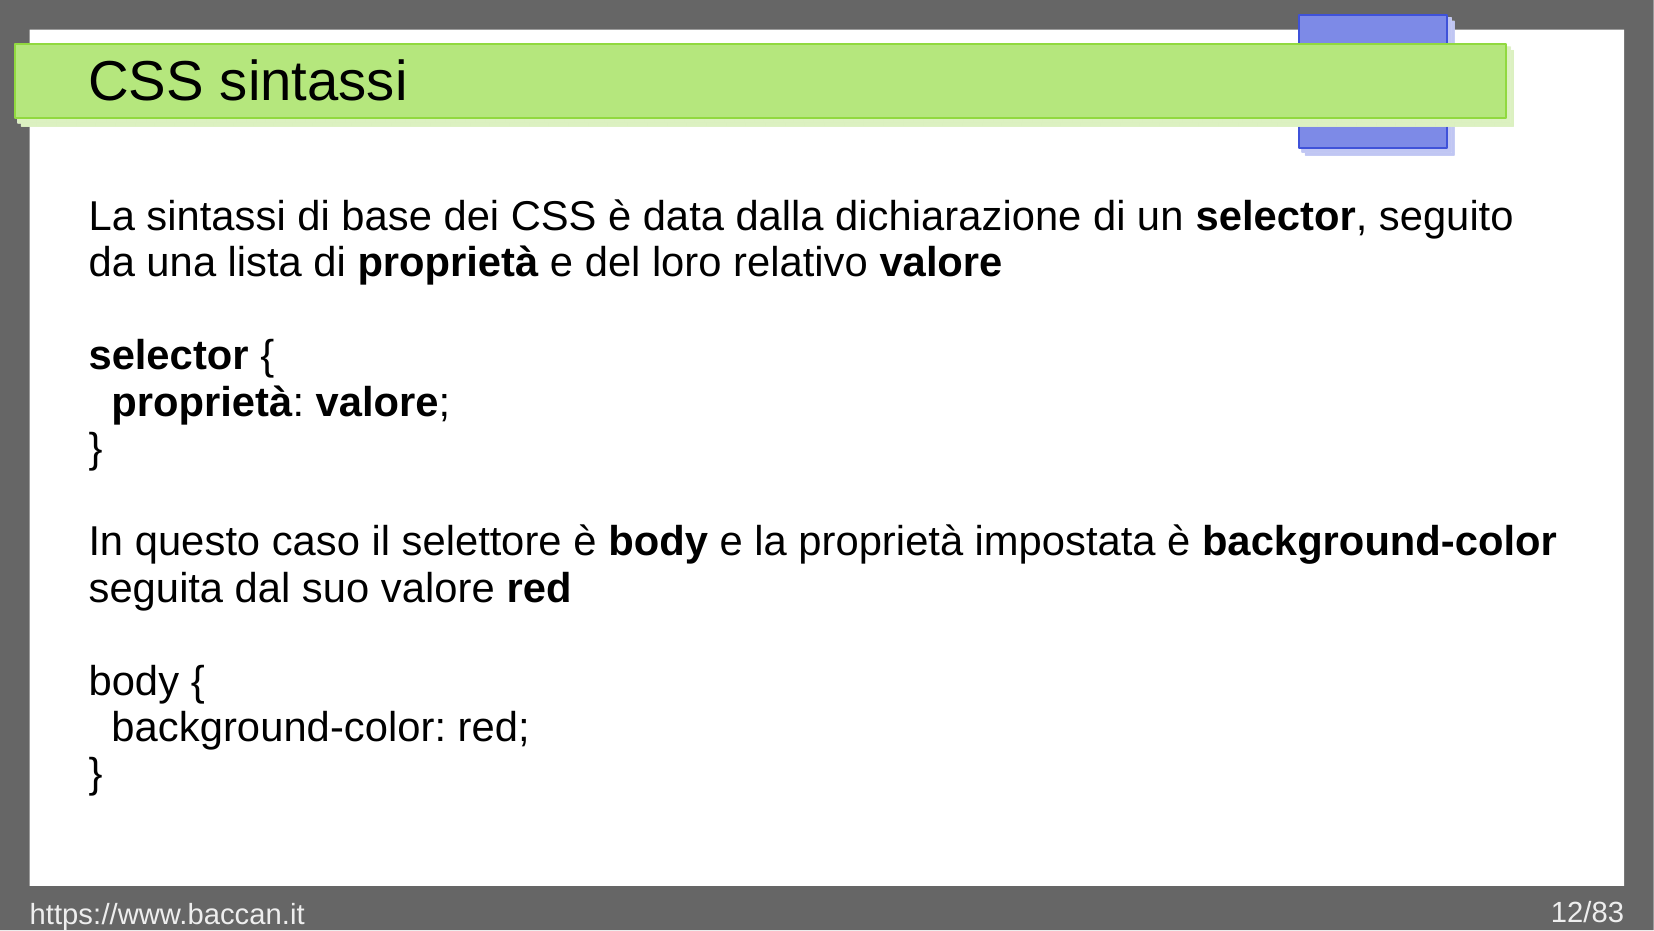

# CSS sintassi
La sintassi di base dei CSS è data dalla dichiarazione di un selector, seguito da una lista di proprietà e del loro relativo valore
selector {
 proprietà: valore;
}
In questo caso il selettore è body e la proprietà impostata è background-color seguita dal suo valore red
body {
 background-color: red;
}
12
https://www.baccan.it